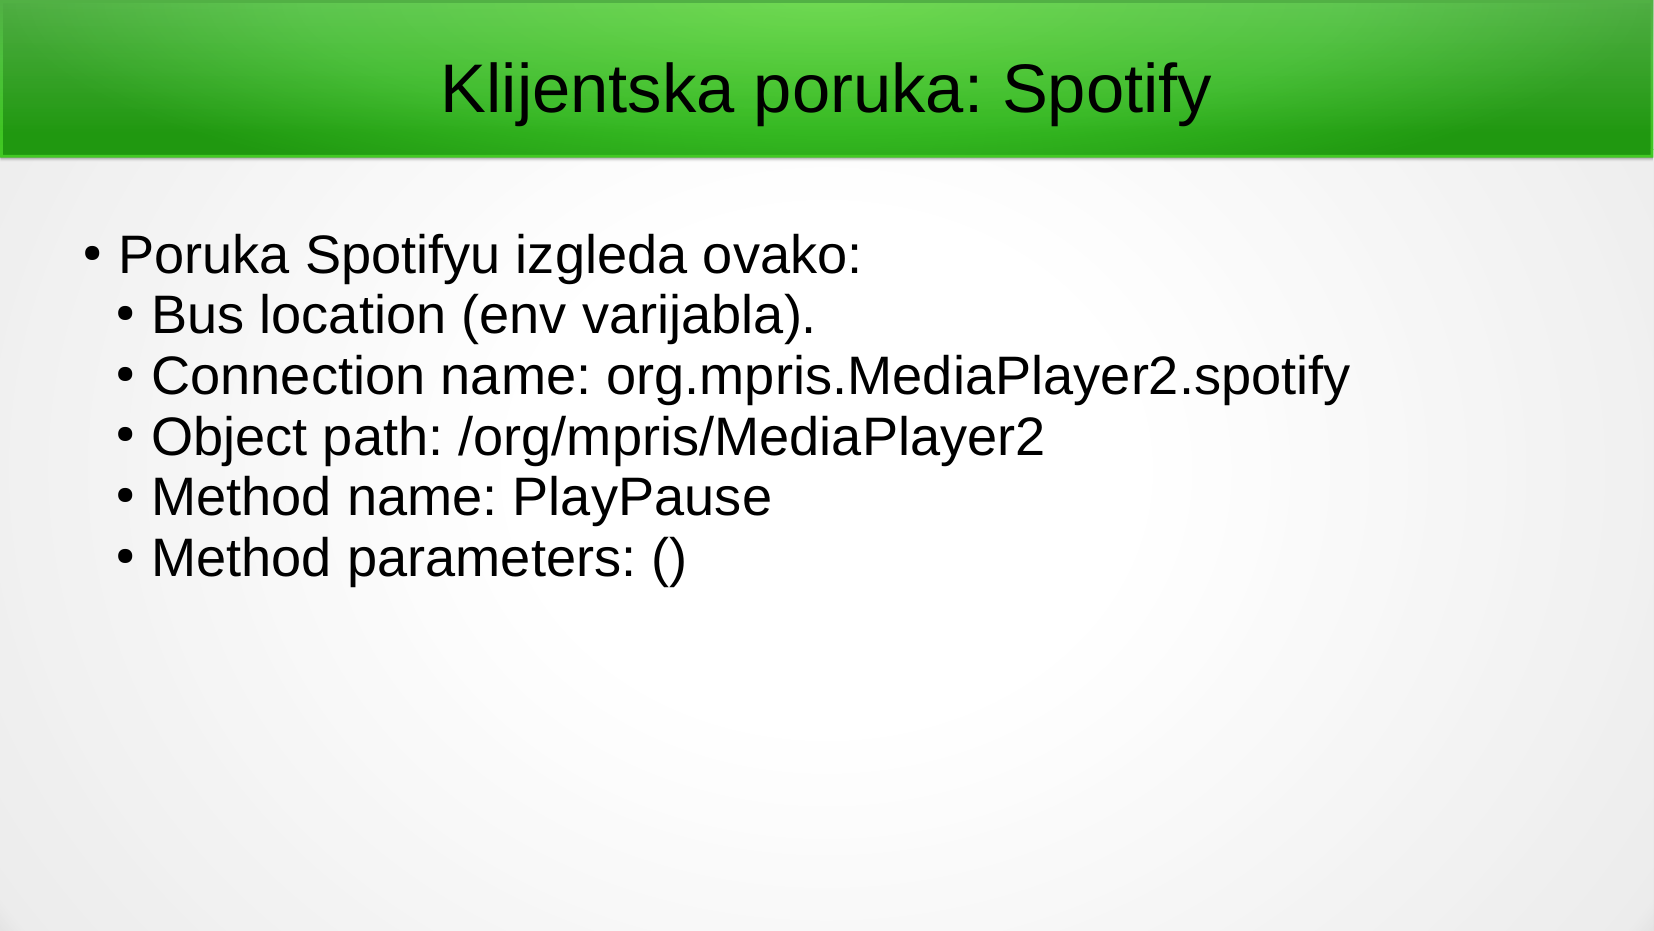

# Klijentska poruka: Spotify
Poruka Spotifyu izgleda ovako:
Bus location (env varijabla).
Connection name: org.mpris.MediaPlayer2.spotify
Object path: /org/mpris/MediaPlayer2
Method name: PlayPause
Method parameters: ()